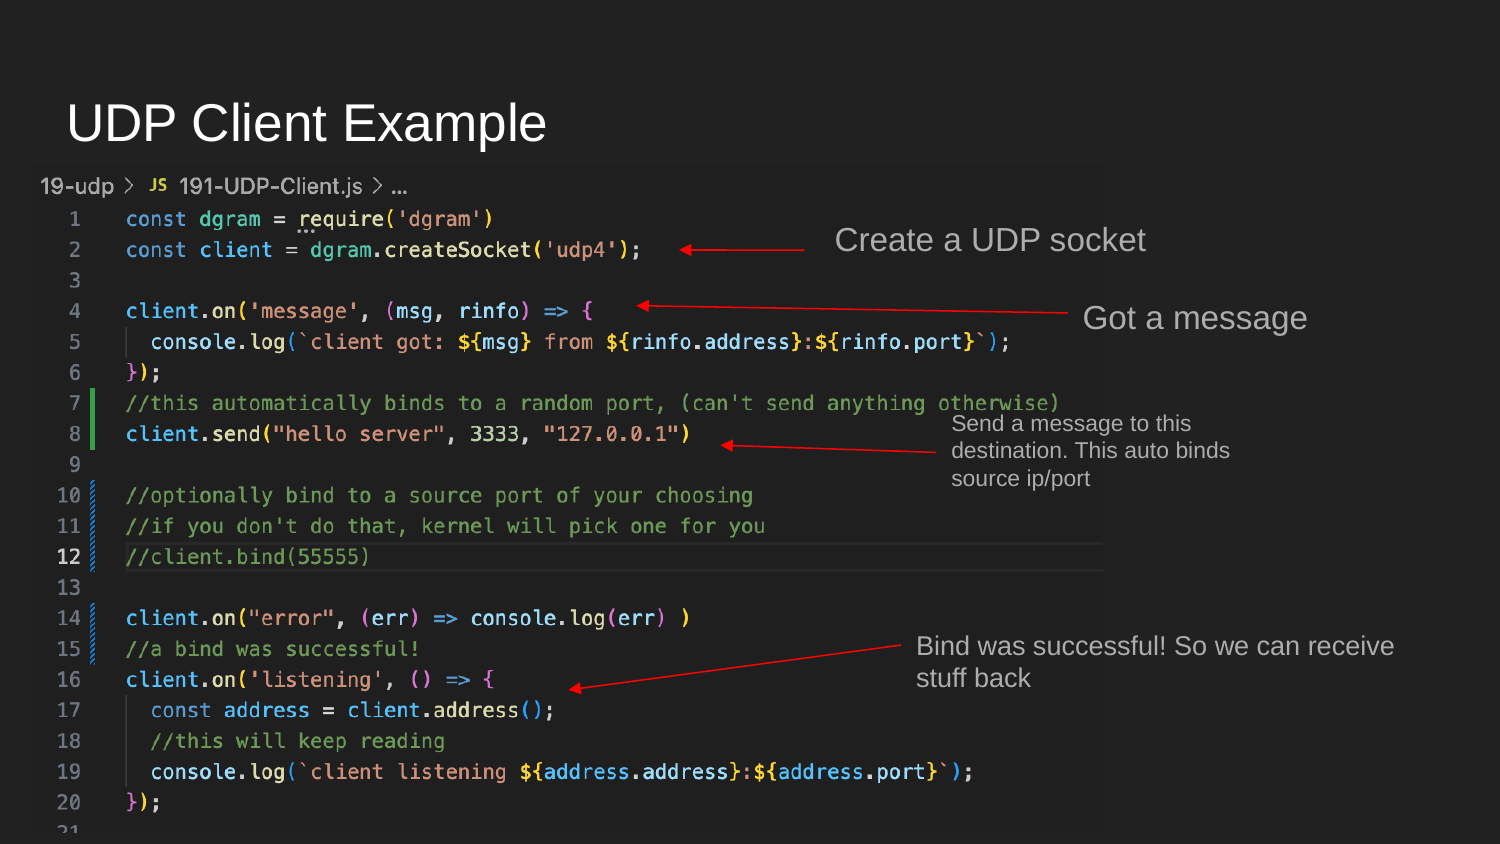

# UDP Client Example
Create a UDP socket
Got a message
Send a message to this destination. This auto binds source ip/port
Bind was successful! So we can receive stuff back